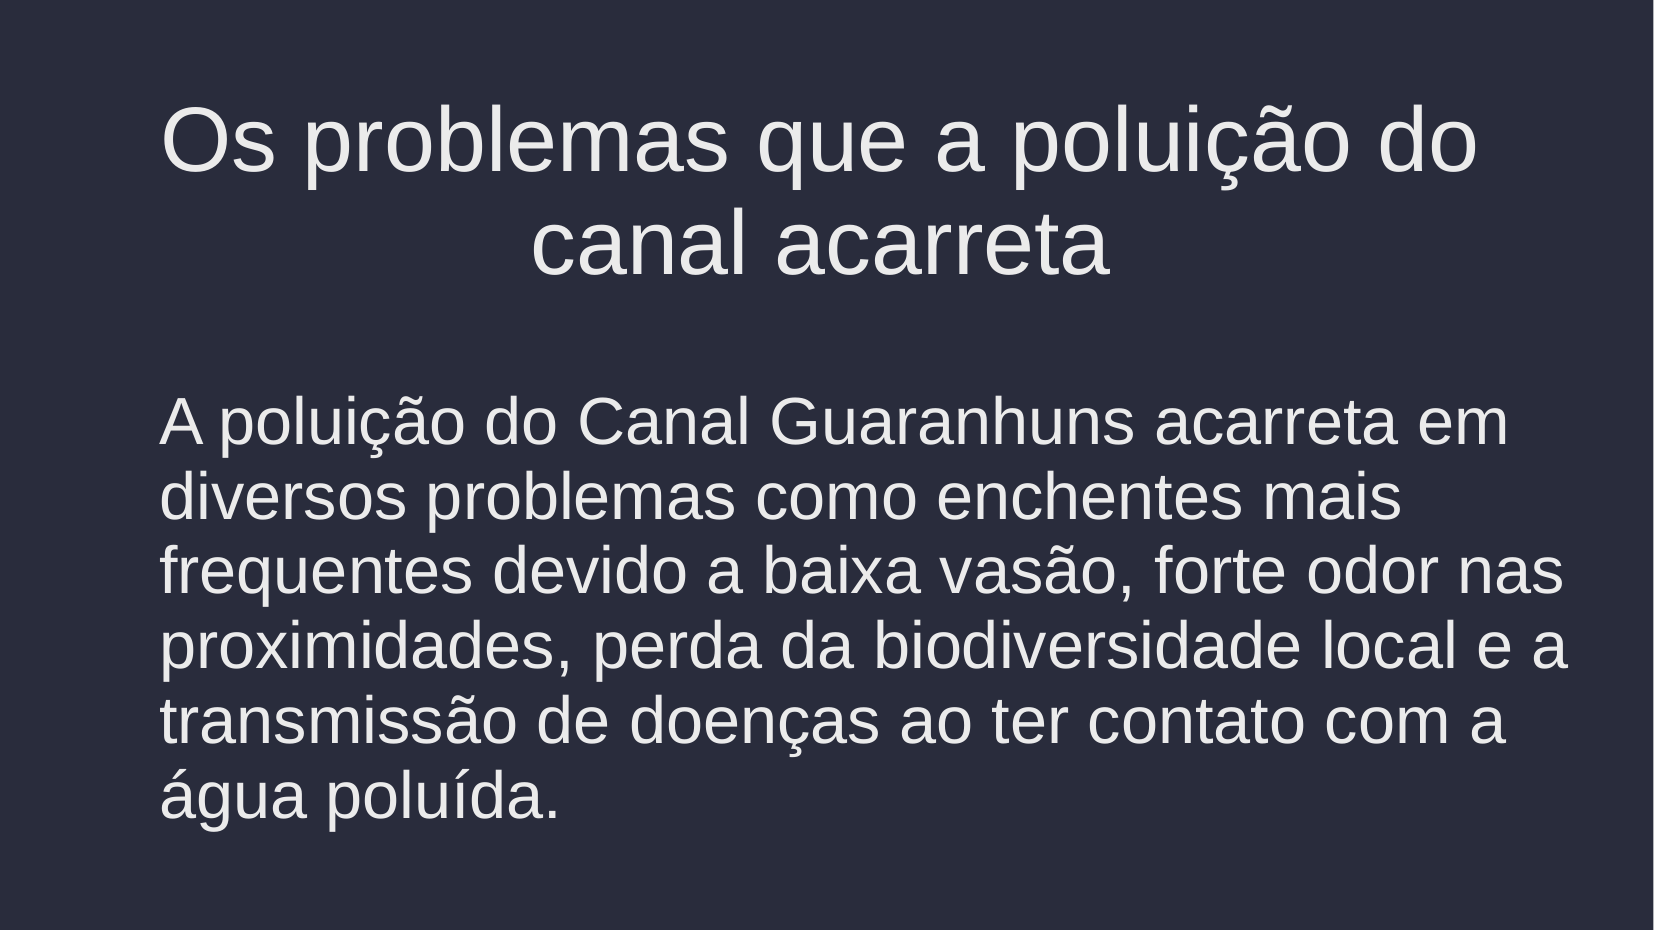

# Os problemas que a poluição do canal acarreta
A poluição do Canal Guaranhuns acarreta em diversos problemas como enchentes mais frequentes devido a baixa vasão, forte odor nas proximidades, perda da biodiversidade local e a transmissão de doenças ao ter contato com a água poluída.